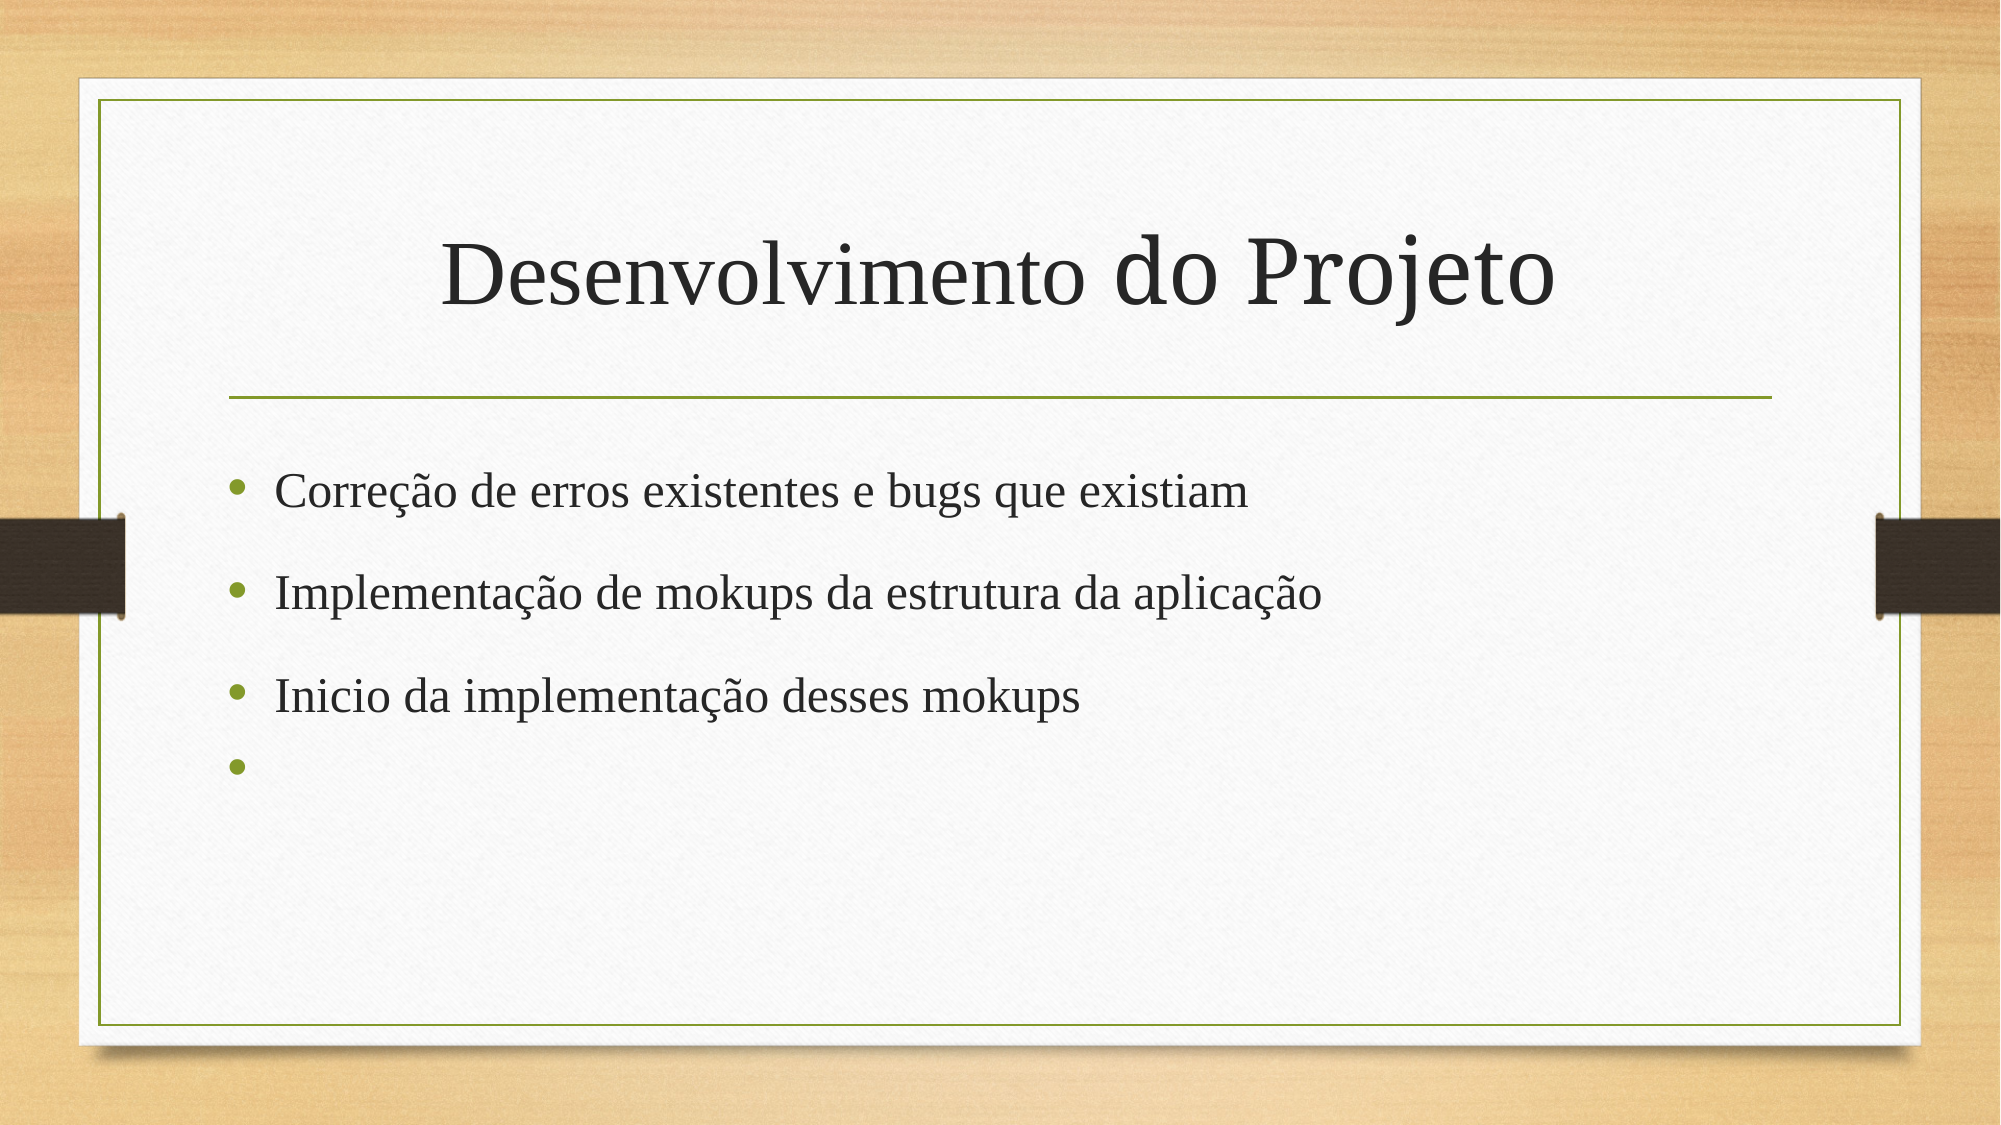

# Desenvolvimento do Projeto
Correção de erros existentes e bugs que existiam
Implementação de mokups da estrutura da aplicação
Inicio da implementação desses mokups